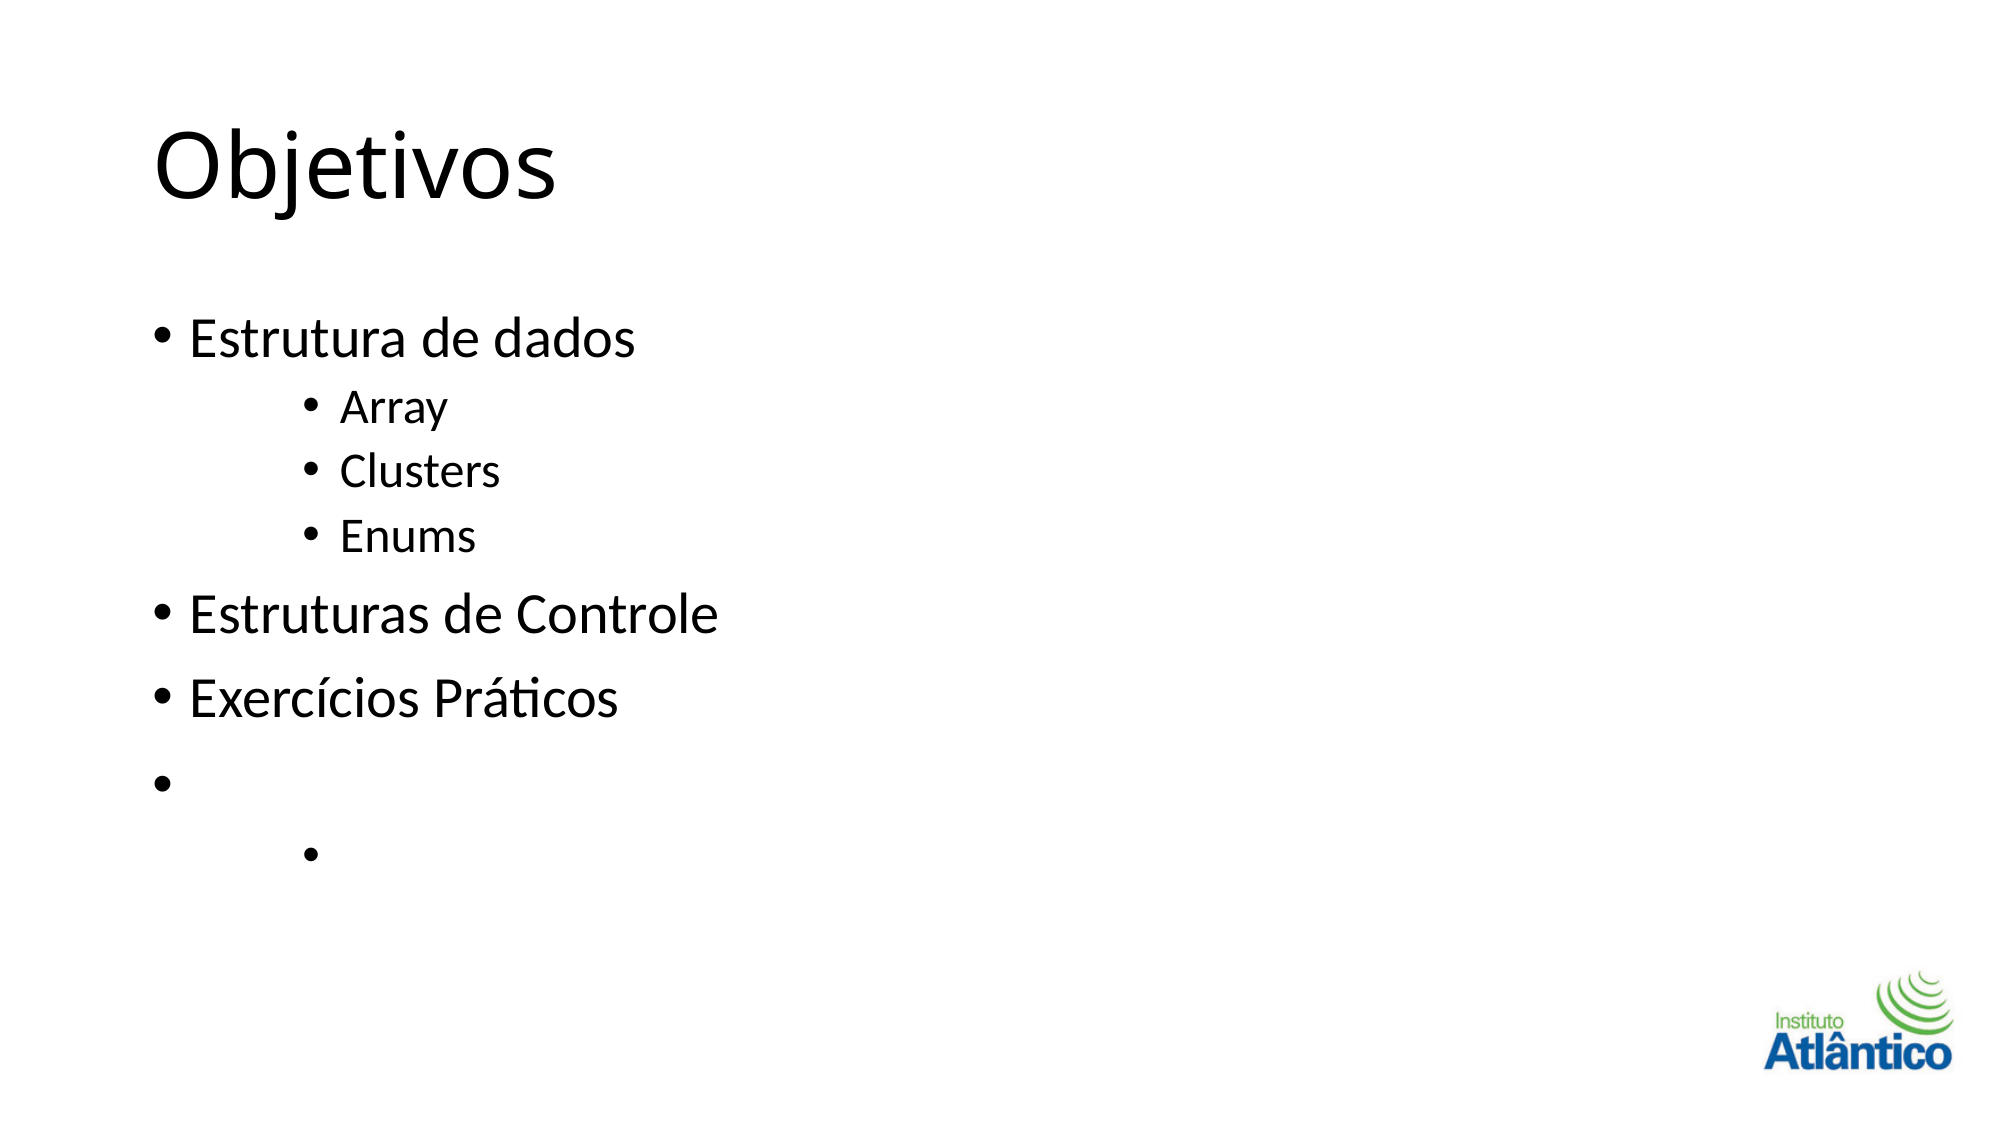

# Objetivos
Estrutura de dados
Array
Clusters
Enums
Estruturas de Controle
Exercícios Práticos